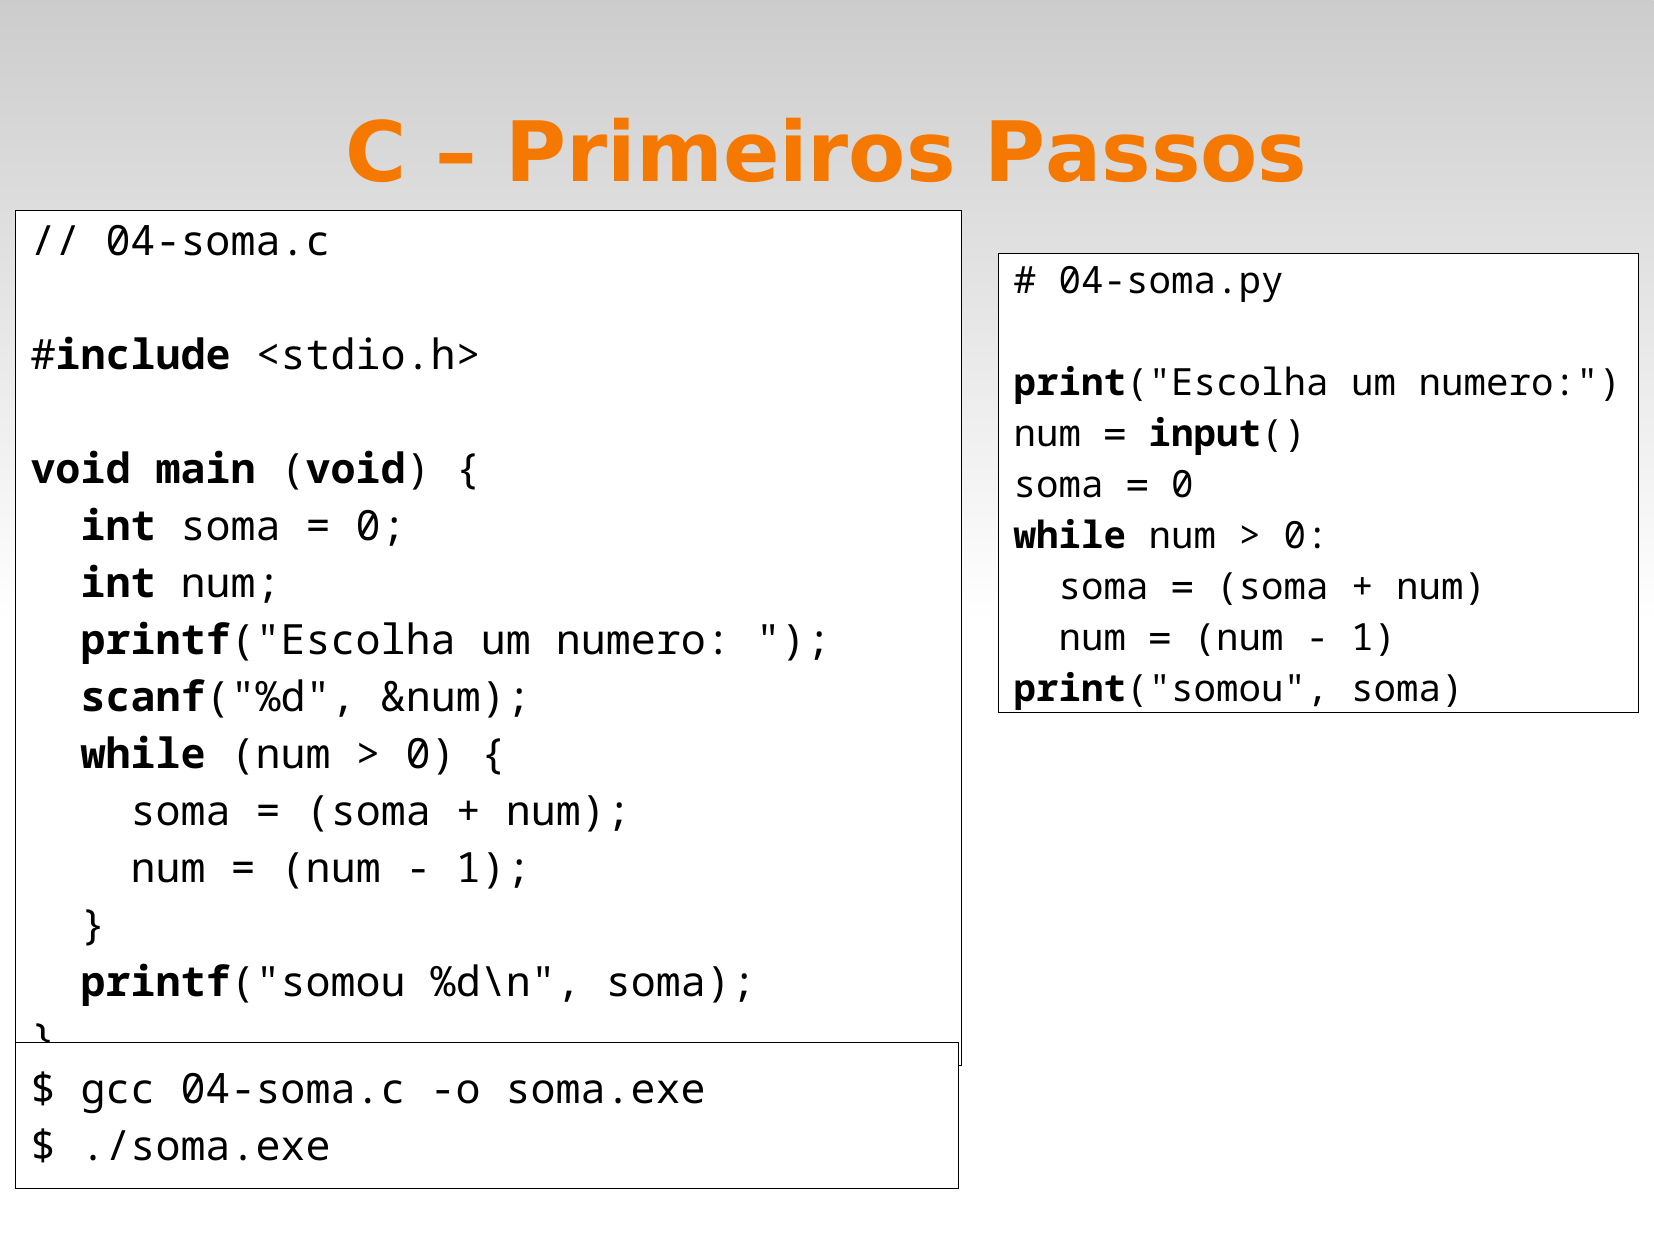

# C – Primeiros Passos
// 04-soma.c
#include <stdio.h>
void main (void) {
 int soma = 0;
 int num;
 printf("Escolha um numero: ");
 scanf("%d", &num);
 while (num > 0) {
 soma = (soma + num);
 num = (num - 1);
 }
 printf("somou %d\n", soma);
}
# 04-soma.py
print("Escolha um numero:")
num = input()
soma = 0
while num > 0:
 soma = (soma + num)
 num = (num - 1)
print("somou", soma)
$ gcc 04-soma.c -o soma.exe
$ ./soma.exe